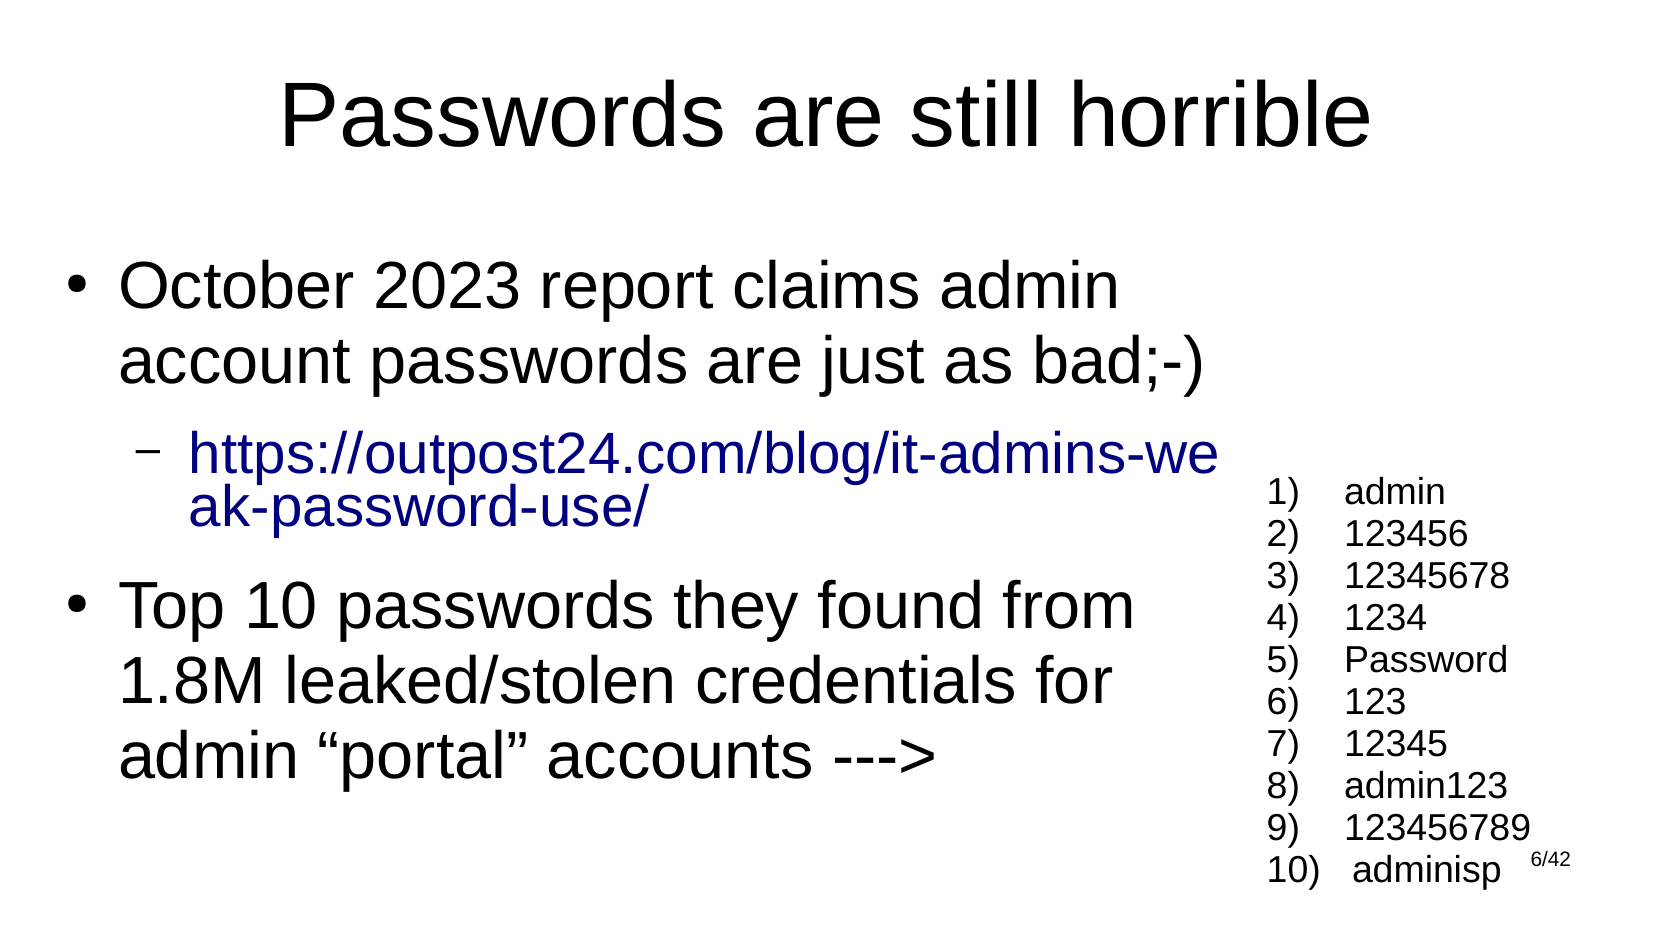

# Passwords are still horrible
October 2023 report claims admin account passwords are just as bad;-)
https://outpost24.com/blog/it-admins-weak-password-use/
Top 10 passwords they found from 1.8M leaked/stolen credentials for admin “portal” accounts --->
 admin
 123456
 12345678
 1234
 Password
 123
 12345
 admin123
 123456789
 adminisp
6